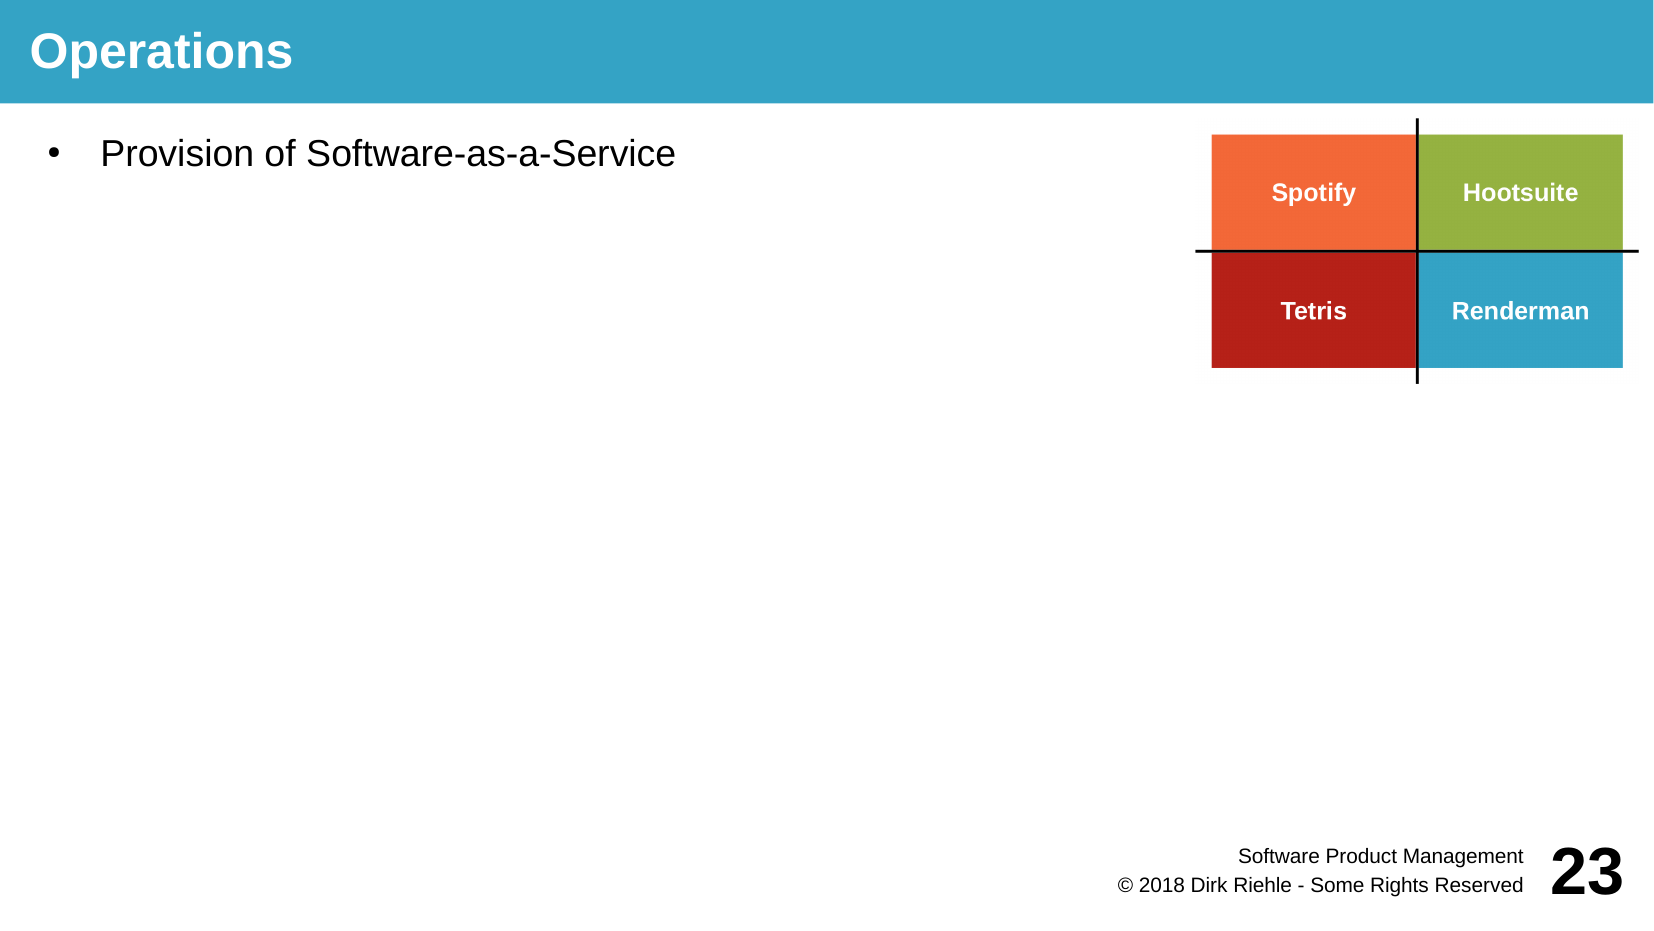

# Operations
Provision of Software-as-a-Service
Software Product Management
23
© 2018 Dirk Riehle - Some Rights Reserved